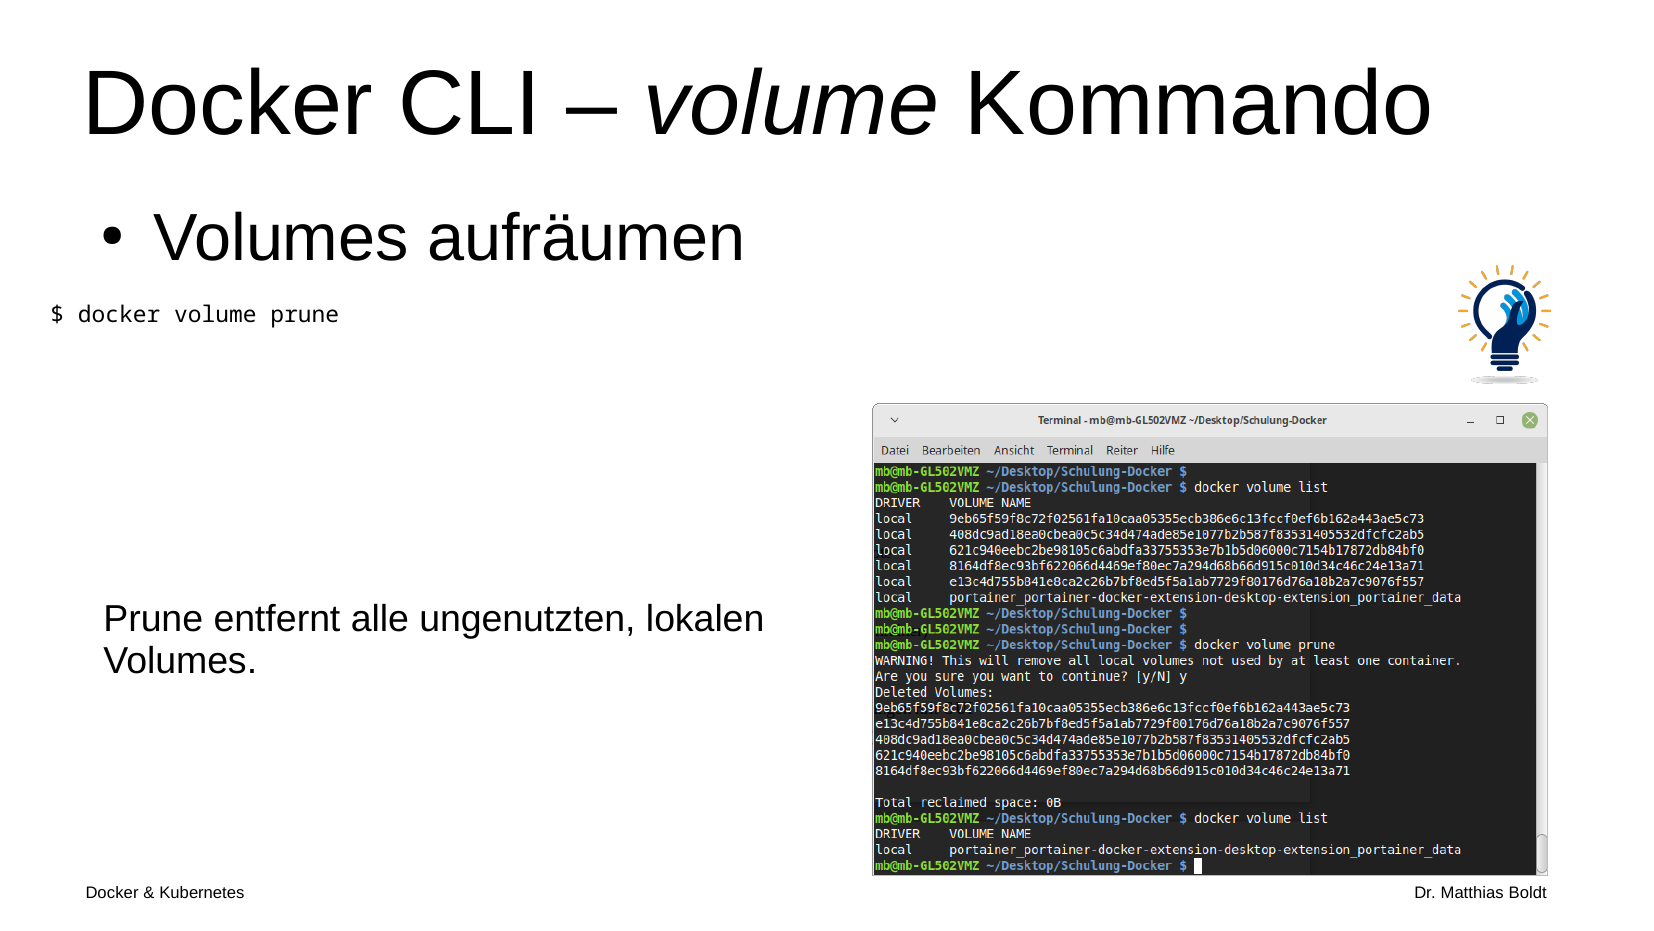

# Docker CLI – volume Kommando
Volumes aufräumen
$ docker volume prune
Prune entfernt alle ungenutzten, lokalen Volumes.
Docker & Kubernetes																Dr. Matthias Boldt